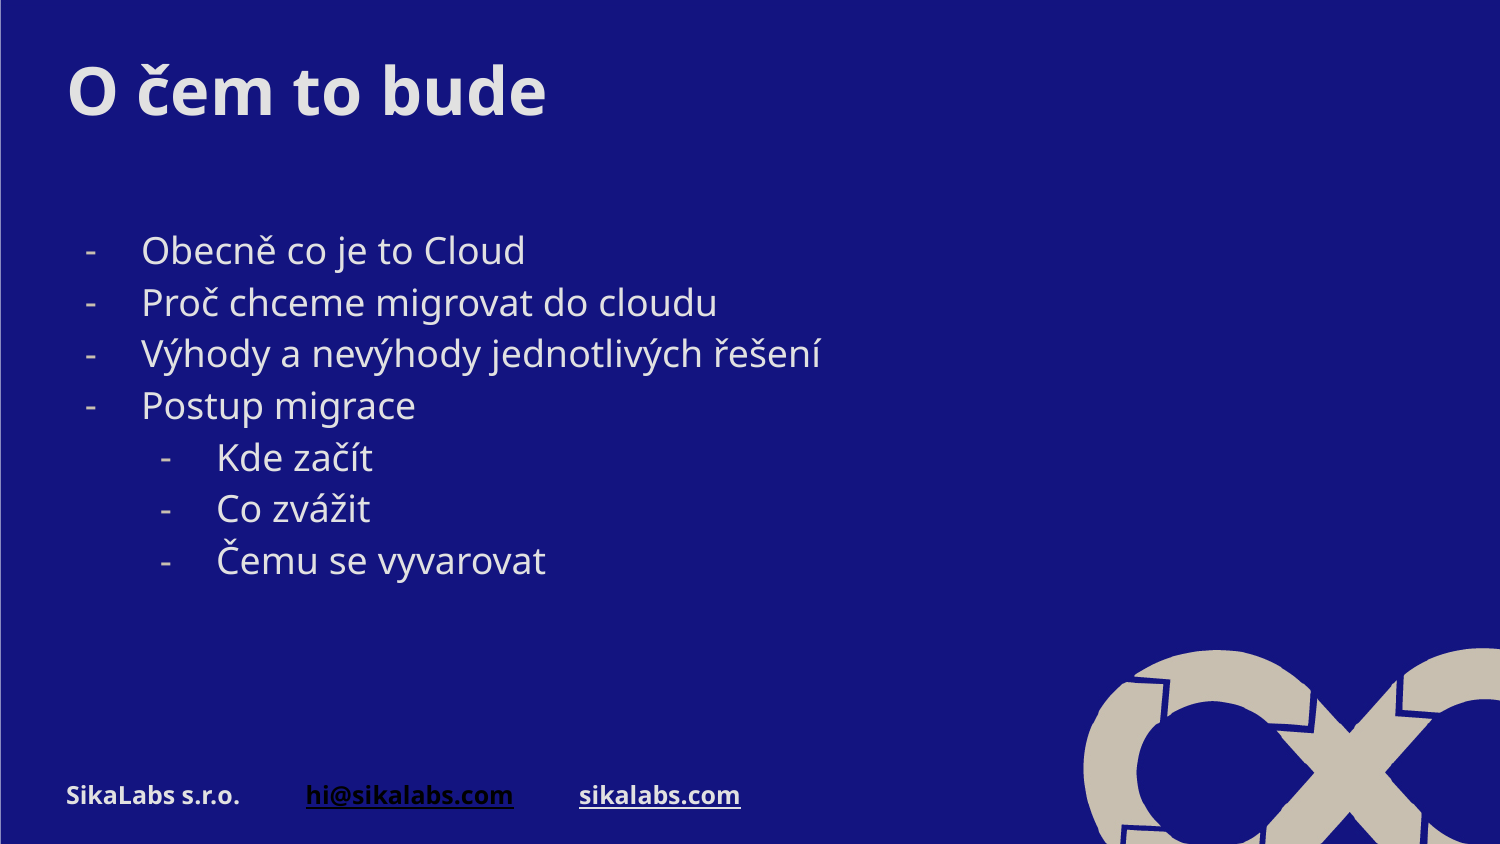

O čem to bude
# Obecně co je to Cloud
Proč chceme migrovat do cloudu
Výhody a nevýhody jednotlivých řešení
Postup migrace
Kde začít
Co zvážit
Čemu se vyvarovat